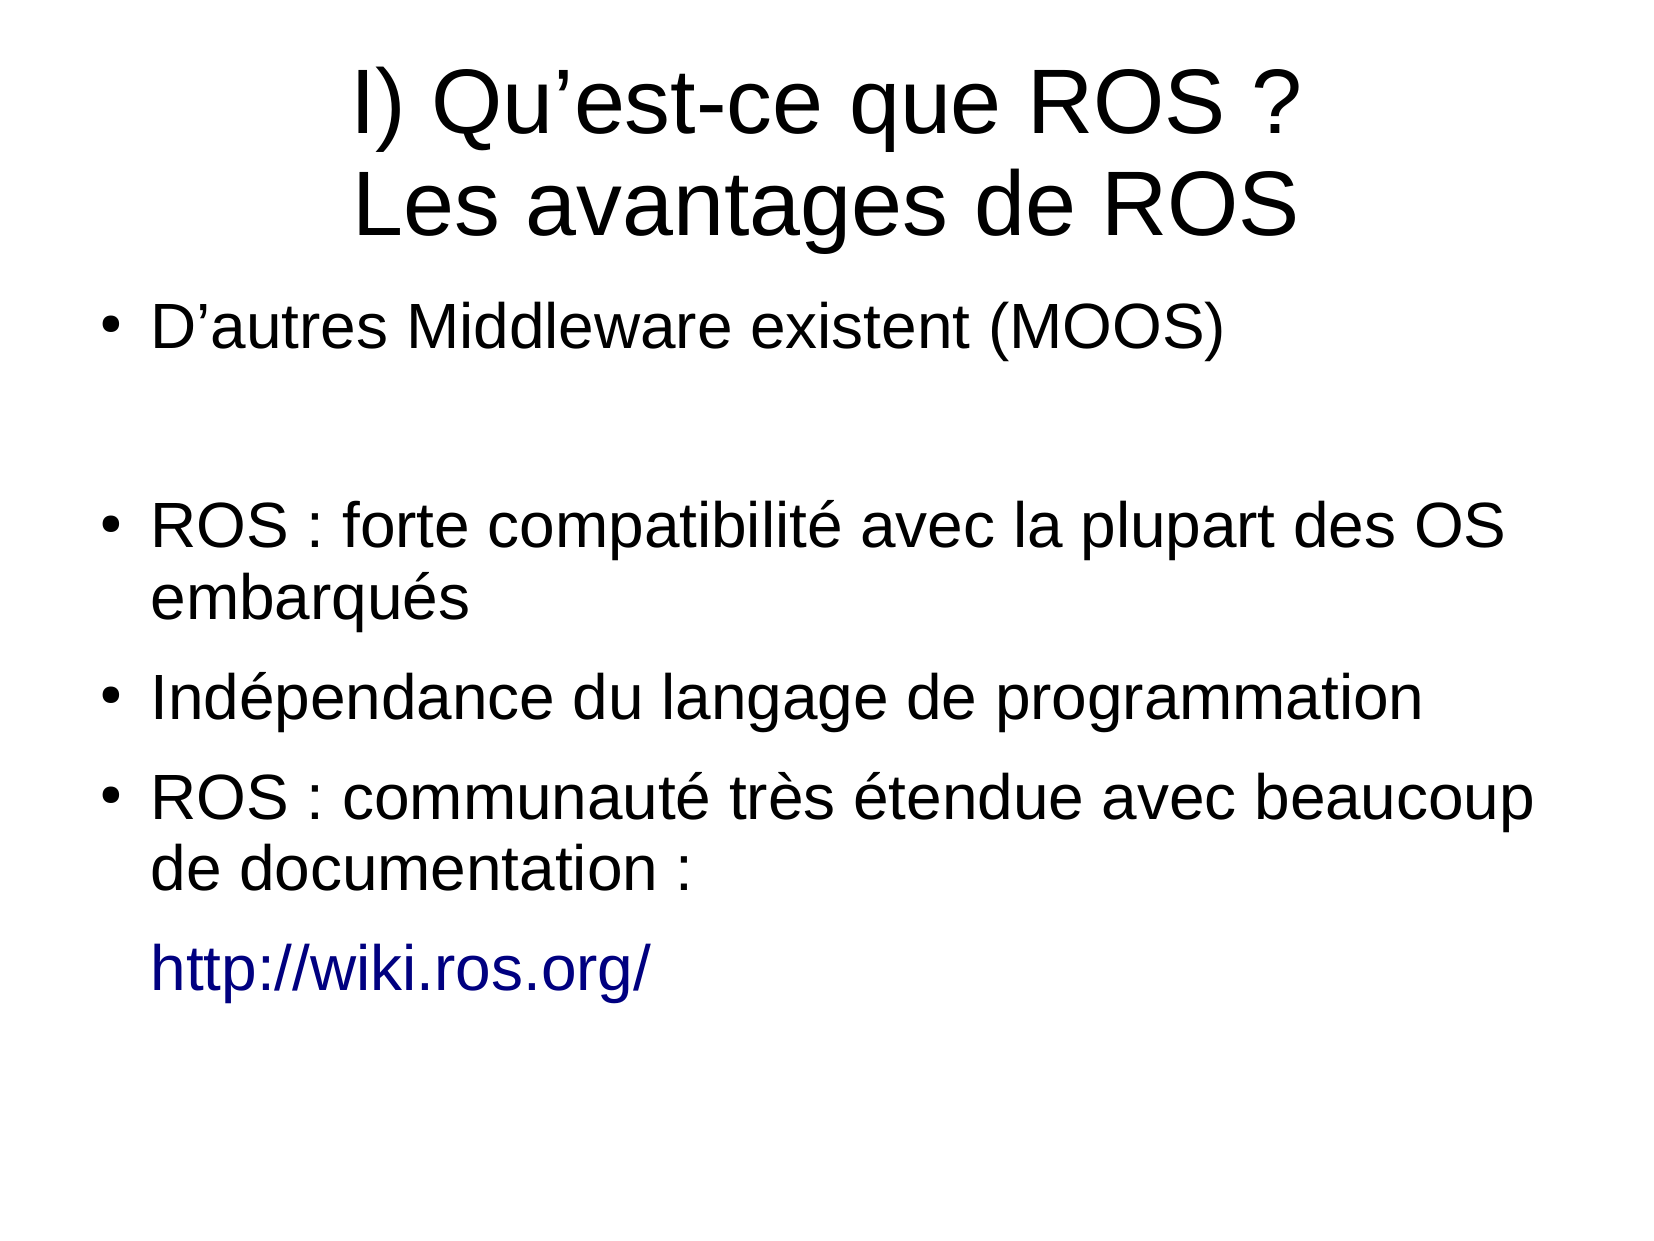

I) Qu’est-ce que ROS ?
Les avantages de ROS
# D’autres Middleware existent (MOOS)
ROS : forte compatibilité avec la plupart des OS embarqués
Indépendance du langage de programmation
ROS : communauté très étendue avec beaucoup de documentation :
http://wiki.ros.org/